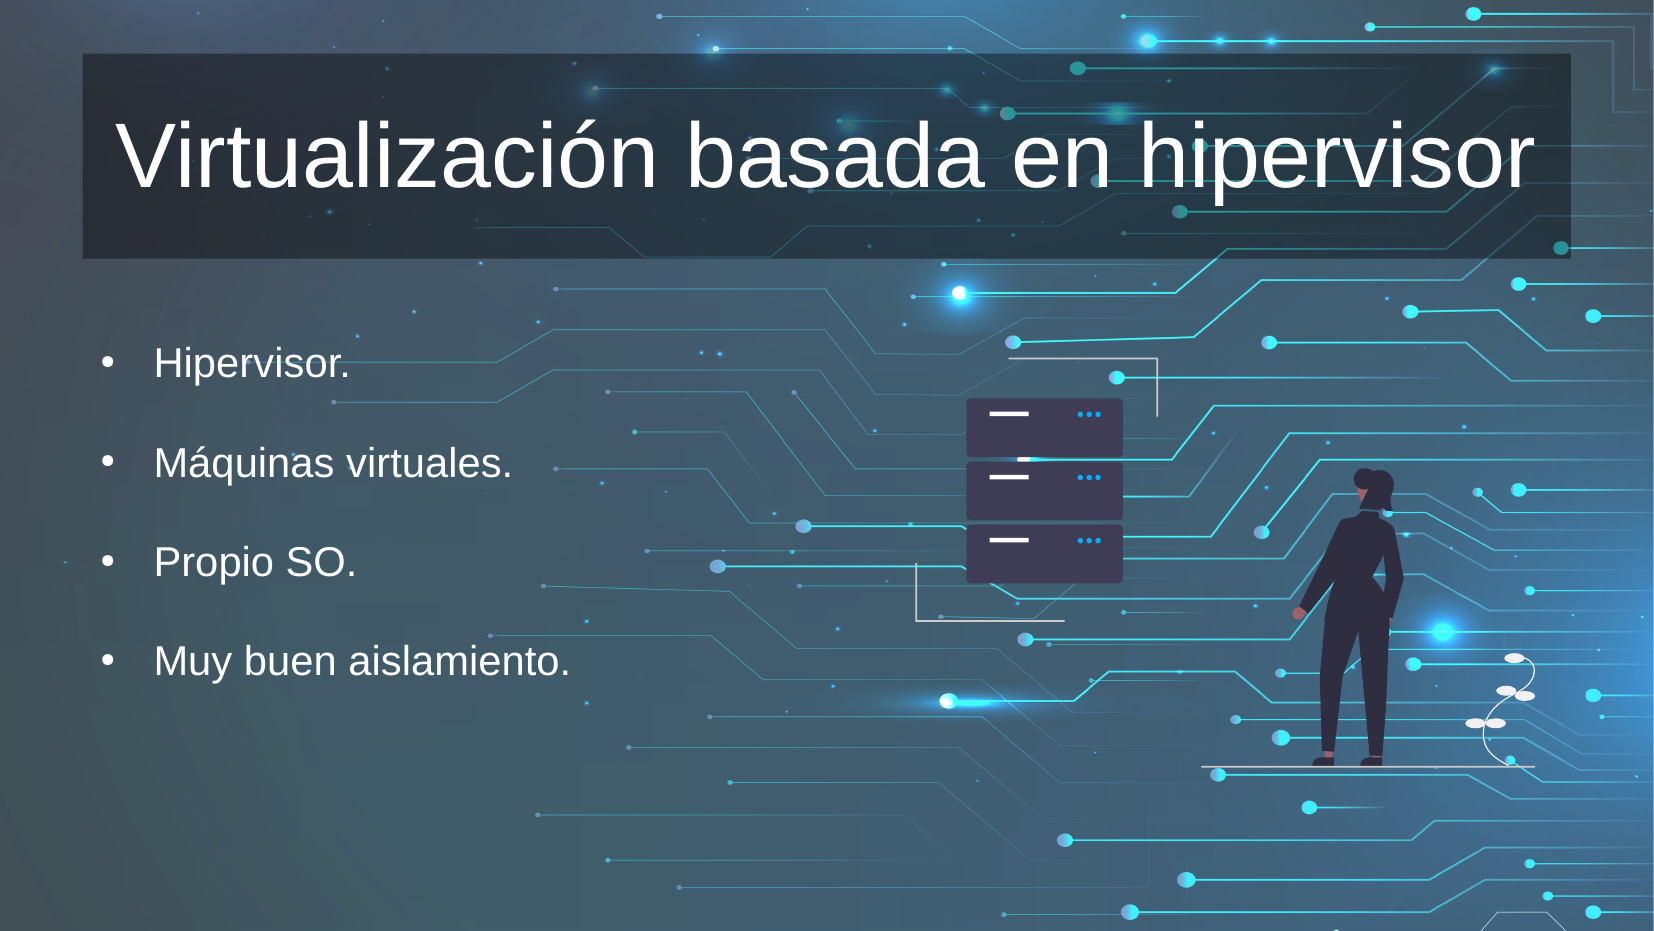

# Virtualización basada en hipervisor
Hipervisor.
Máquinas virtuales.
Propio SO.
Muy buen aislamiento.